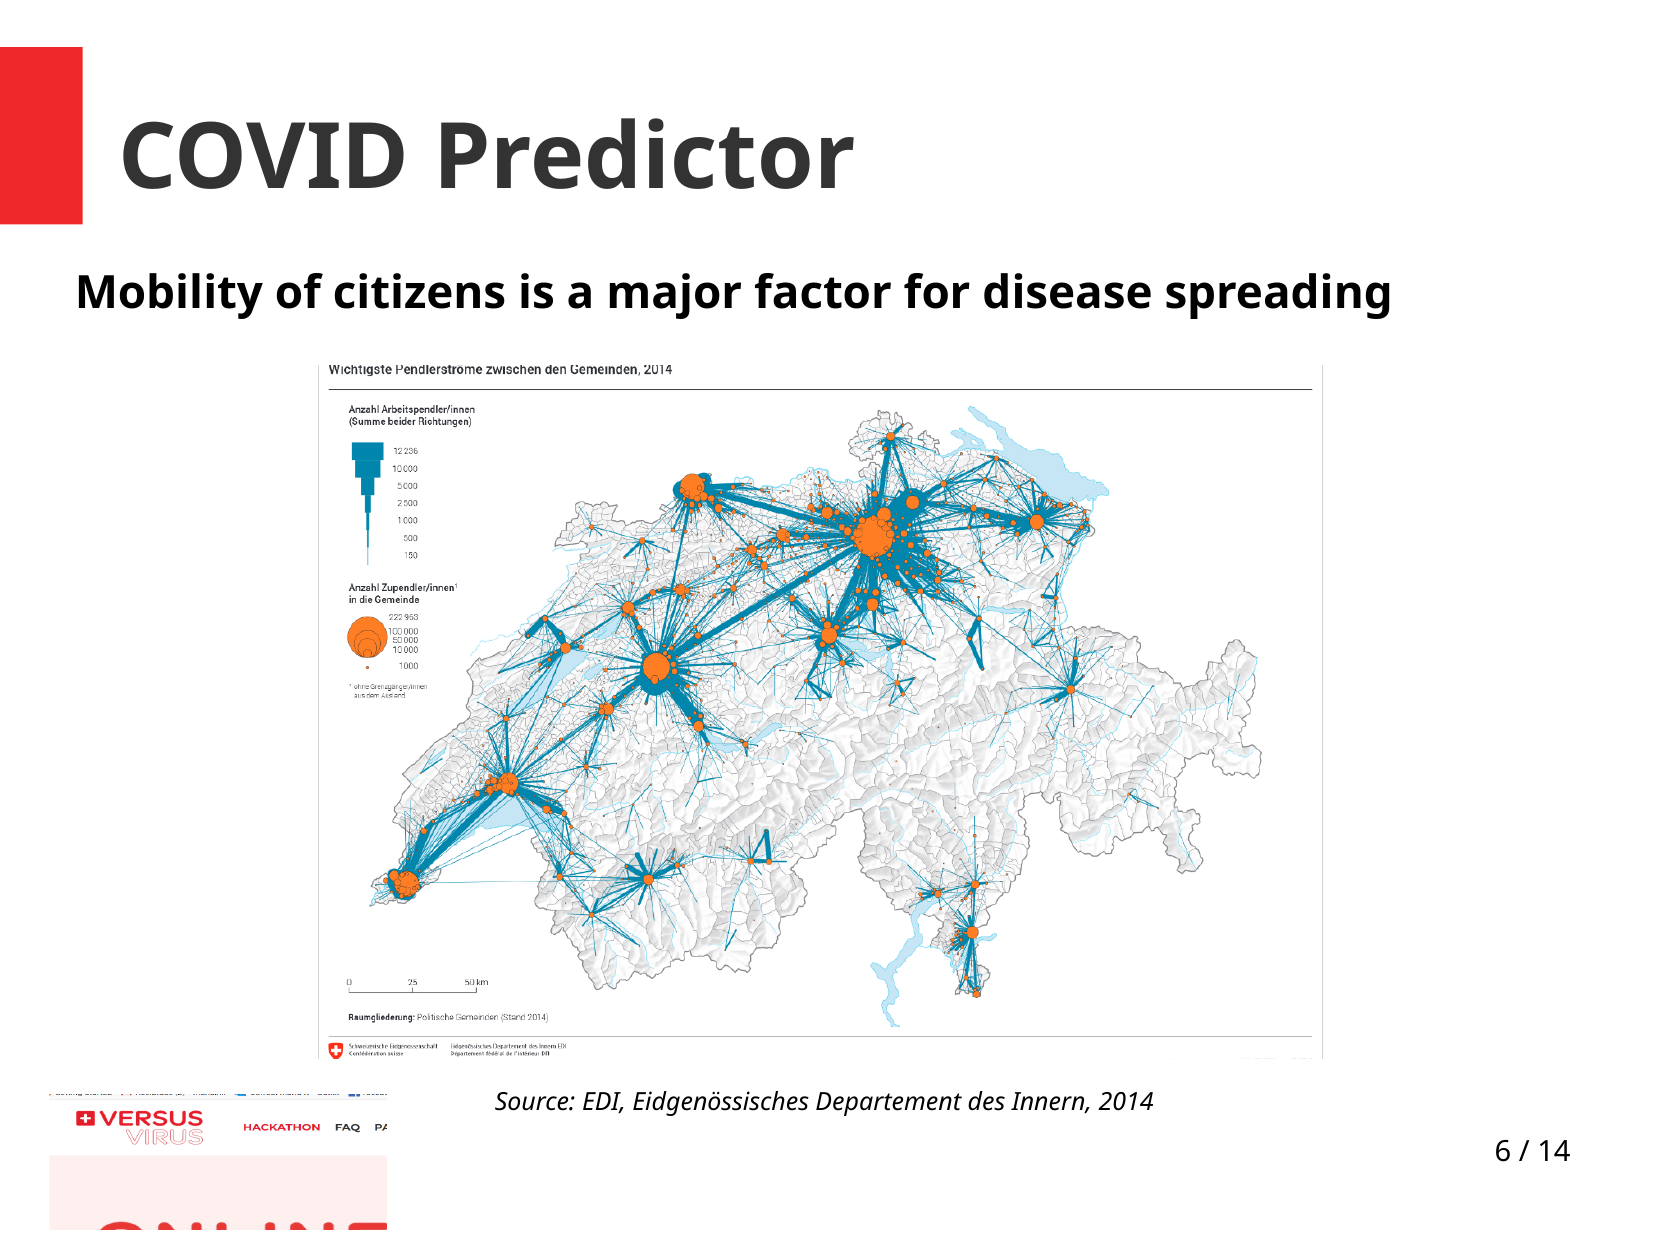

# COVID Predictor
Mobility of citizens is a major factor for disease spreading
Source: EDI, Eidgenössisches Departement des Innern, 2014
6